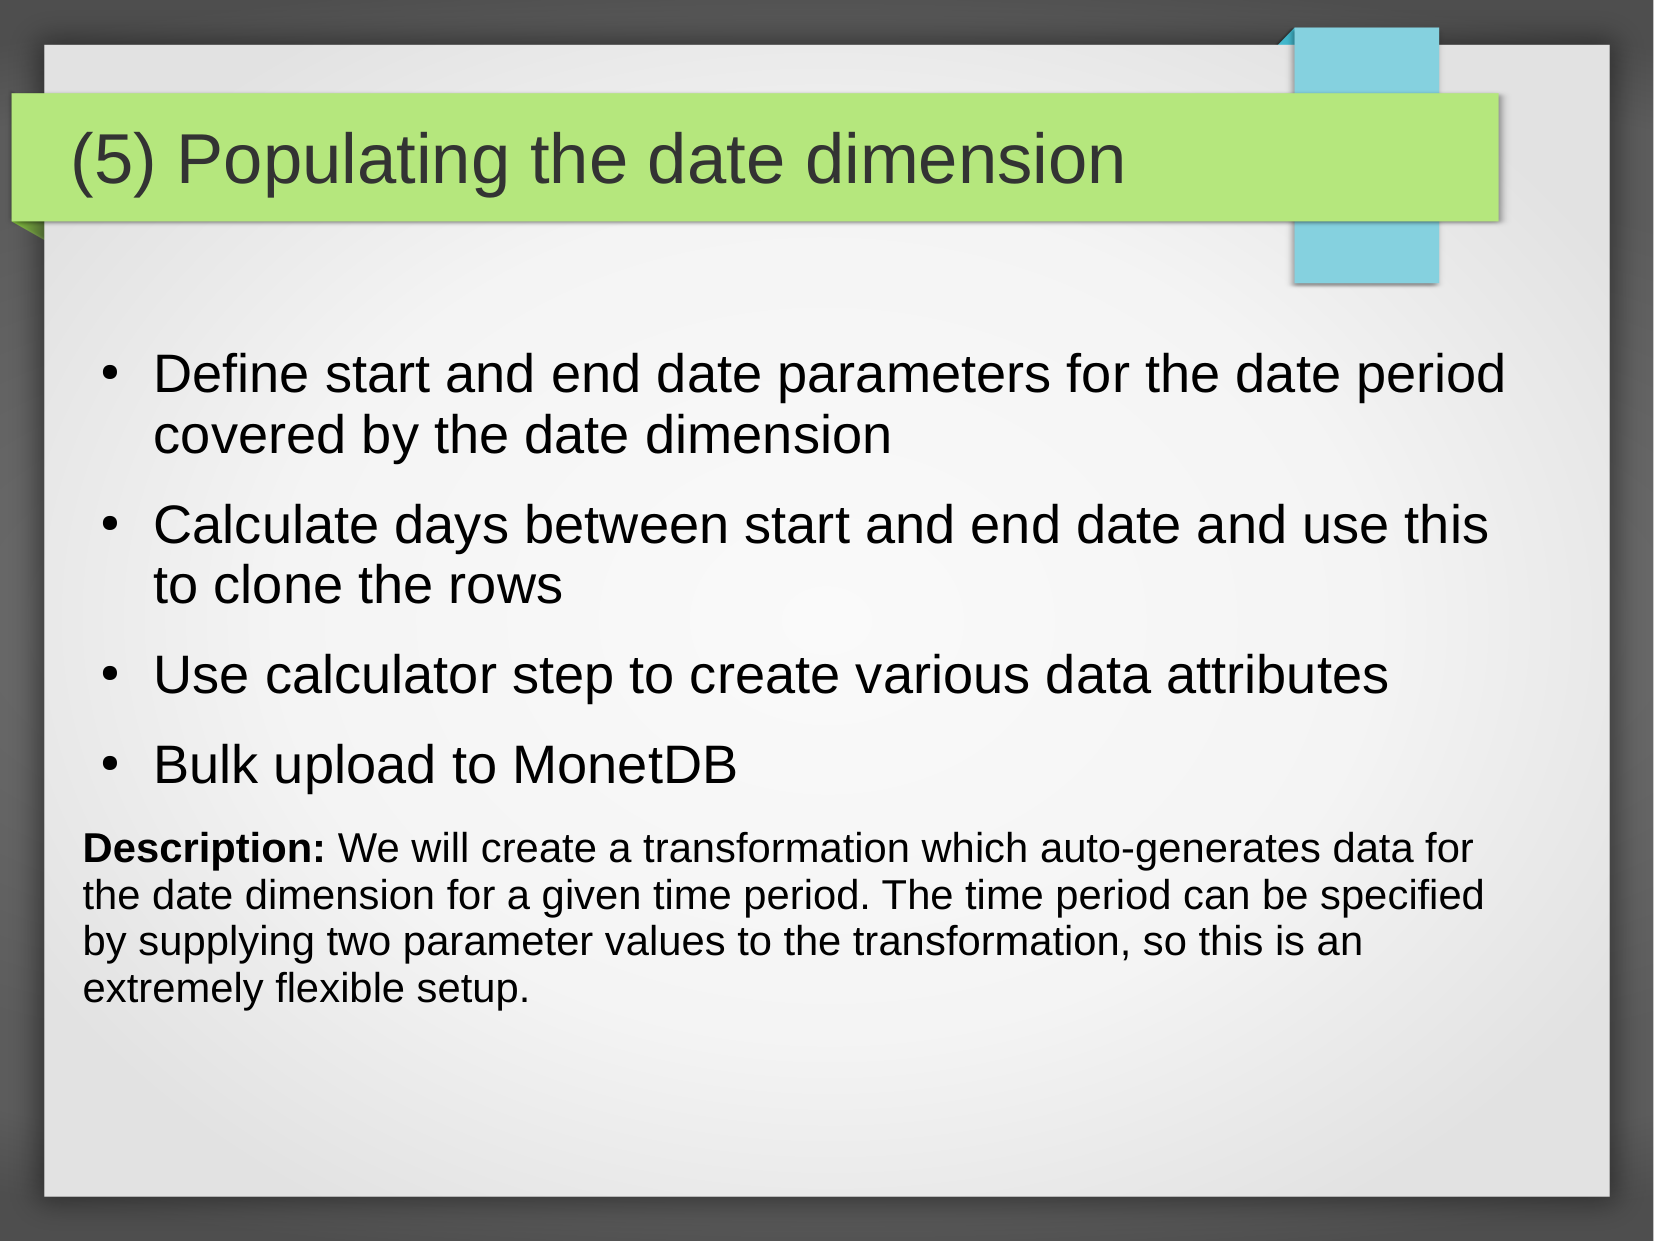

# (5) Populating the date dimension
Define start and end date parameters for the date period covered by the date dimension
Calculate days between start and end date and use this to clone the rows
Use calculator step to create various data attributes
Bulk upload to MonetDB
Description: We will create a transformation which auto-generates data for the date dimension for a given time period. The time period can be specified by supplying two parameter values to the transformation, so this is an extremely flexible setup.